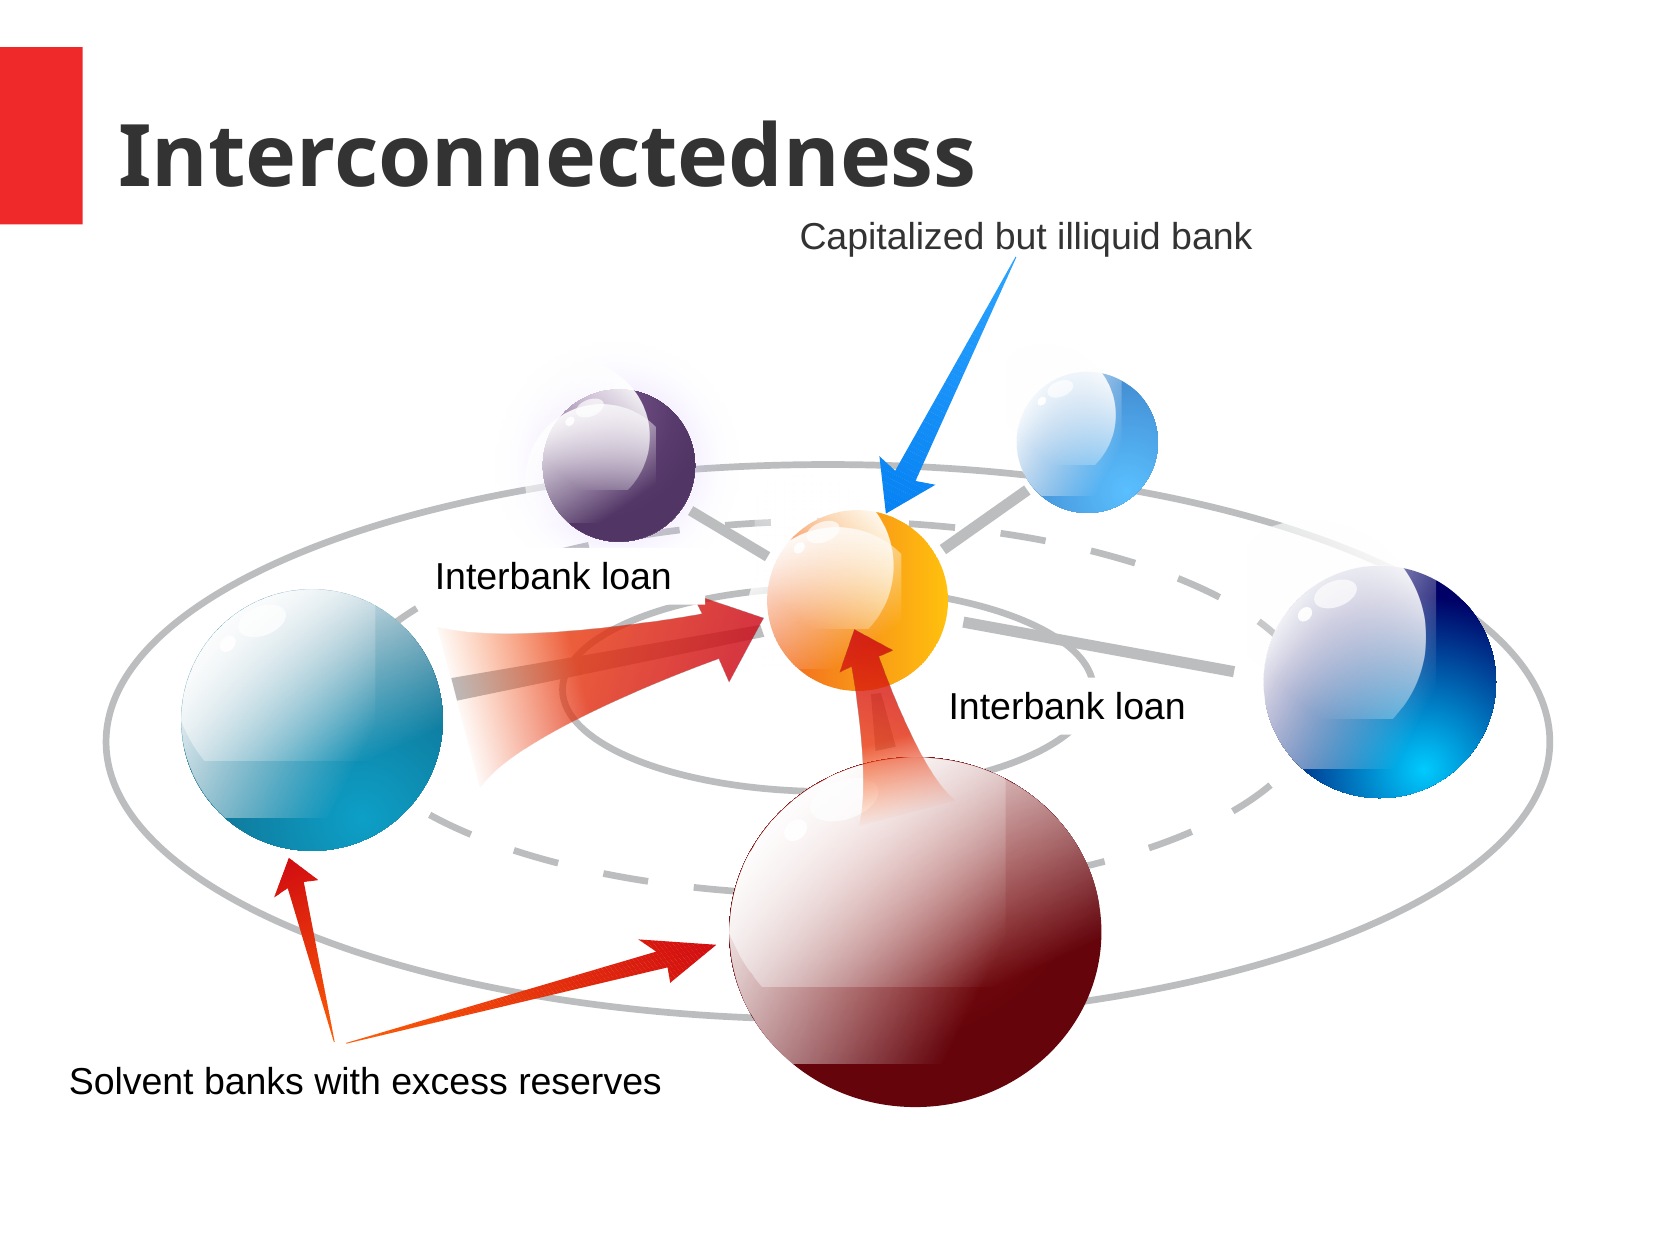

# Interconnectedness
Capitalized but illiquid bank
Interbank loan
Interbank loan
Solvent banks with excess reserves